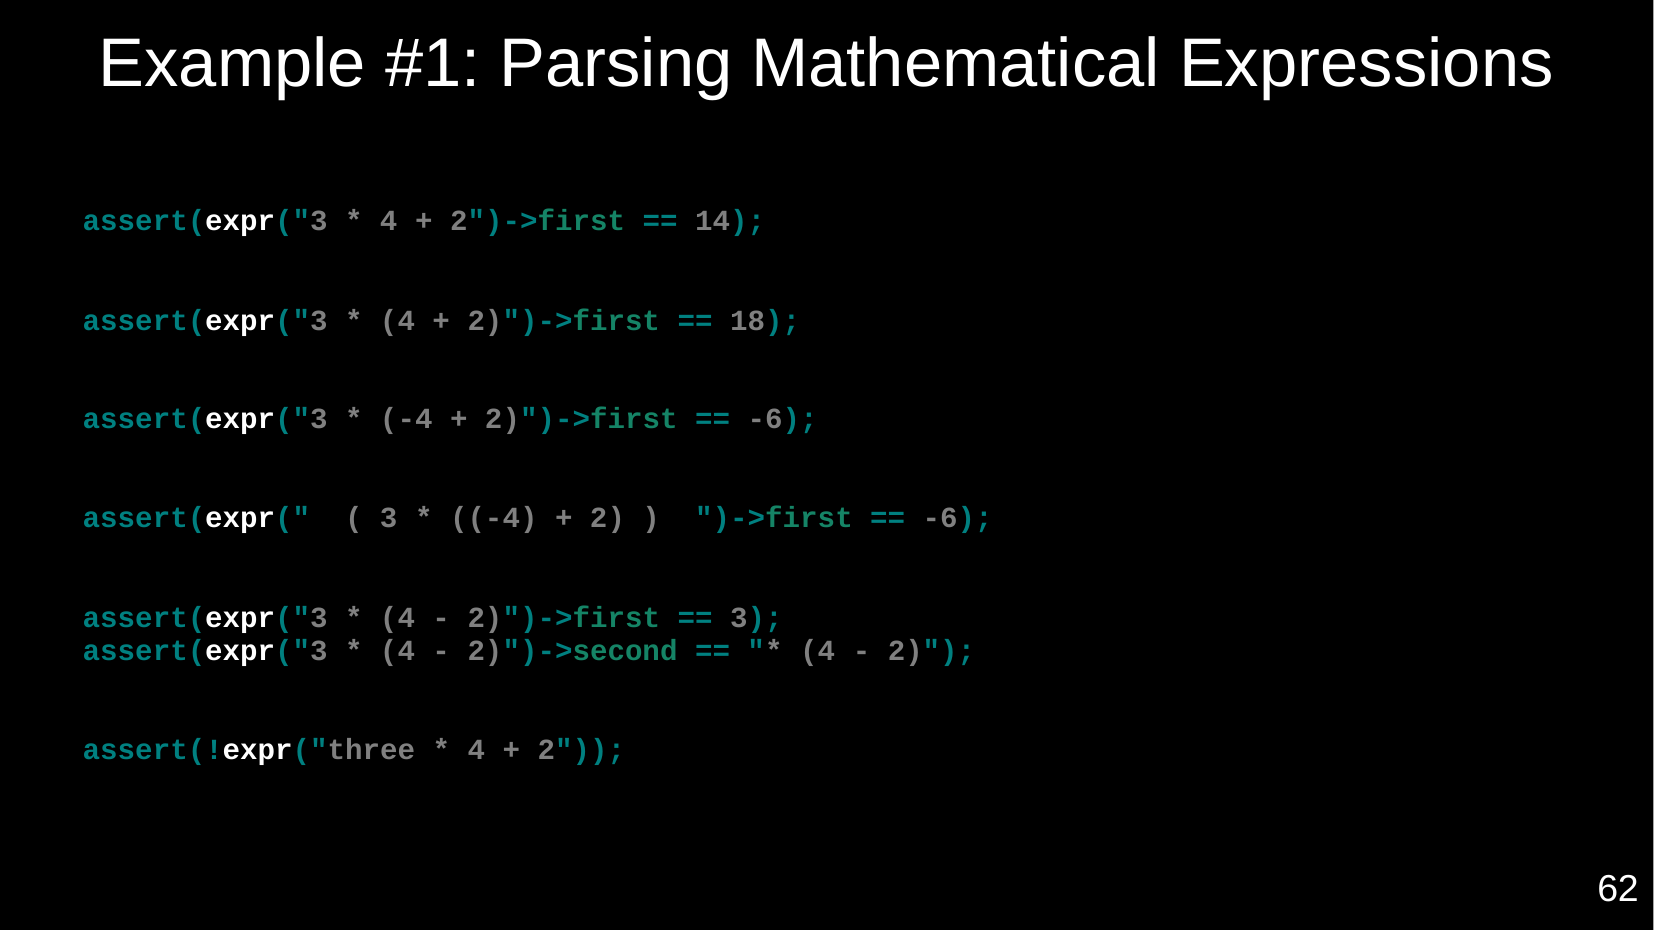

Example #1: Parsing Mathematical Expressions
# assert(expr("3 * 4 + 2")->first == 14);
assert(expr("3 * (4 + 2)")->first == 18);
assert(expr("3 * (-4 + 2)")->first == -6);
assert(expr(" ( 3 * ((-4) + 2) ) ")->first == -6);
assert(expr("3 * (4 - 2)")->first == 3);
assert(expr("3 * (4 - 2)")->second == "* (4 - 2)");
assert(!expr("three * 4 + 2"));